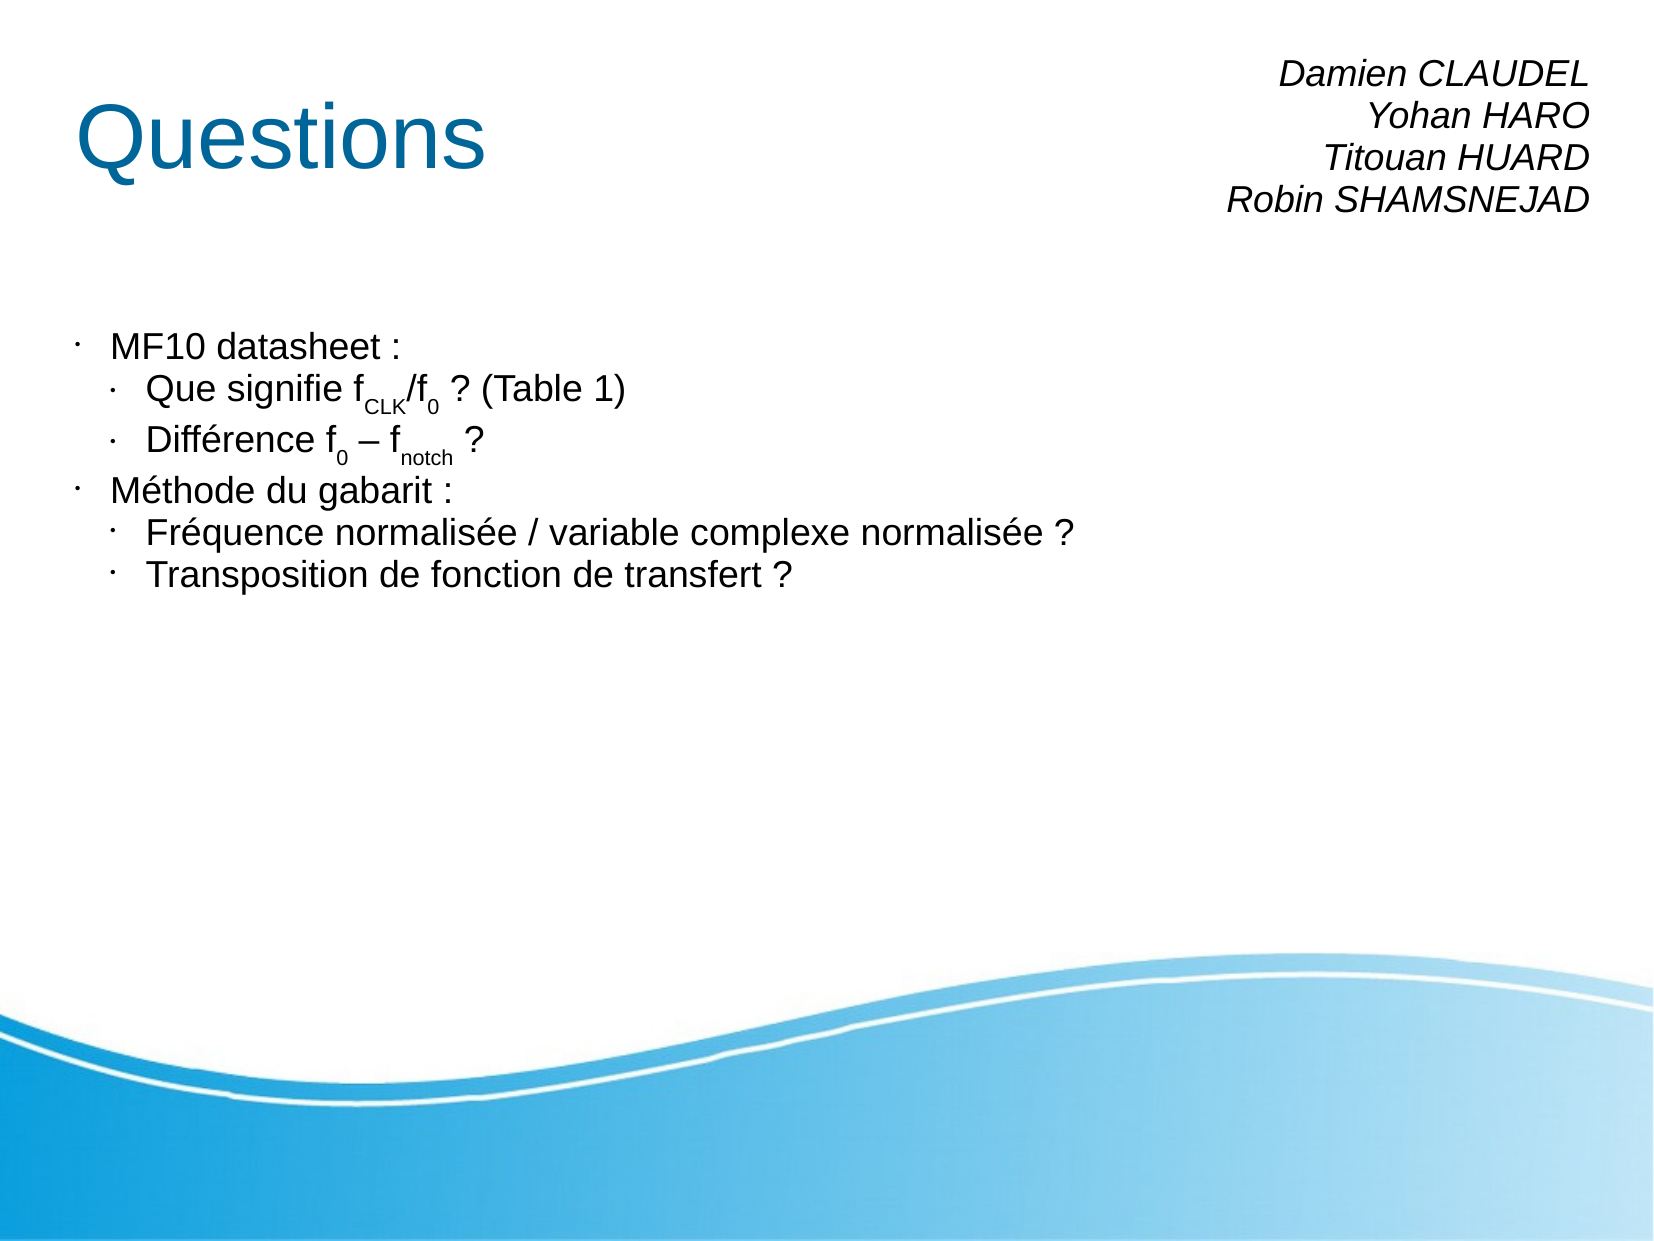

# Questions
Damien CLAUDEL
Yohan HARO
Titouan HUARD
Robin SHAMSNEJAD
MF10 datasheet :
Que signifie fCLK/f0 ? (Table 1)
Différence f0 – fnotch ?
Méthode du gabarit :
Fréquence normalisée / variable complexe normalisée ?
Transposition de fonction de transfert ?